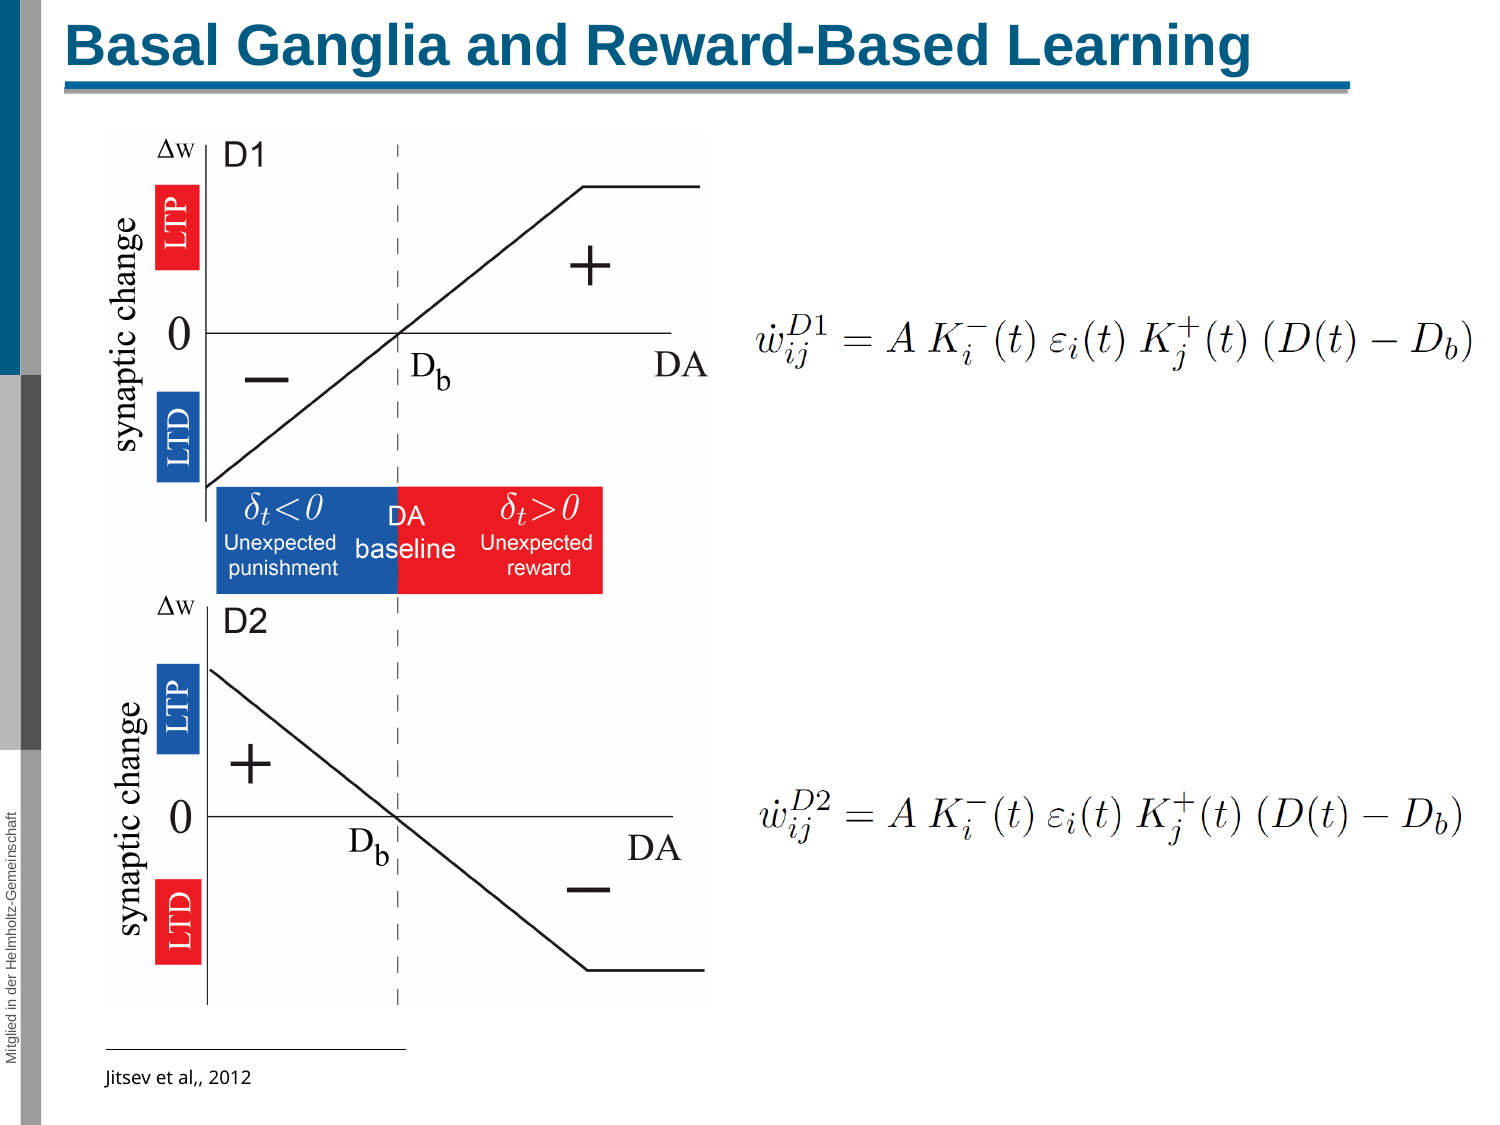

Basal Ganglia and Reward-Based Learning
−
−
Jitsev et al,, 2012